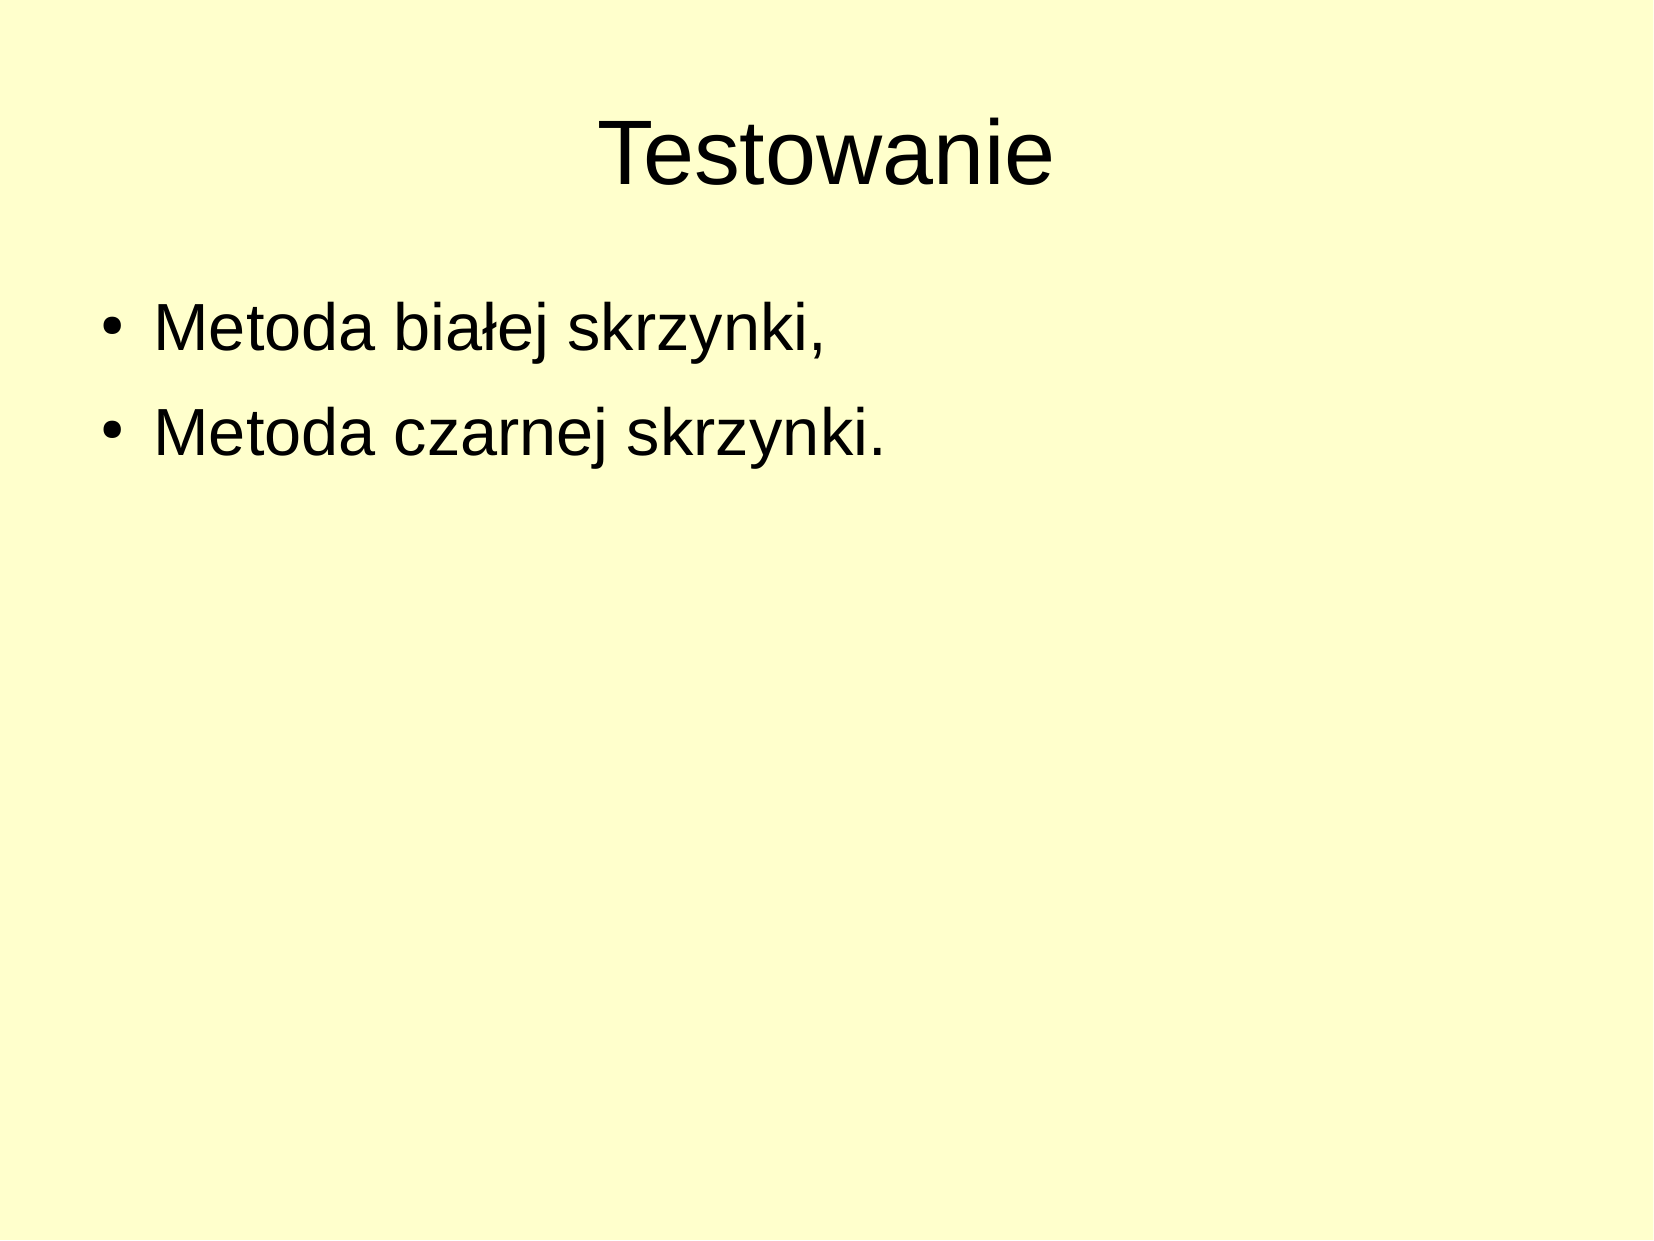

# Testowanie
Metoda białej skrzynki,
Metoda czarnej skrzynki.